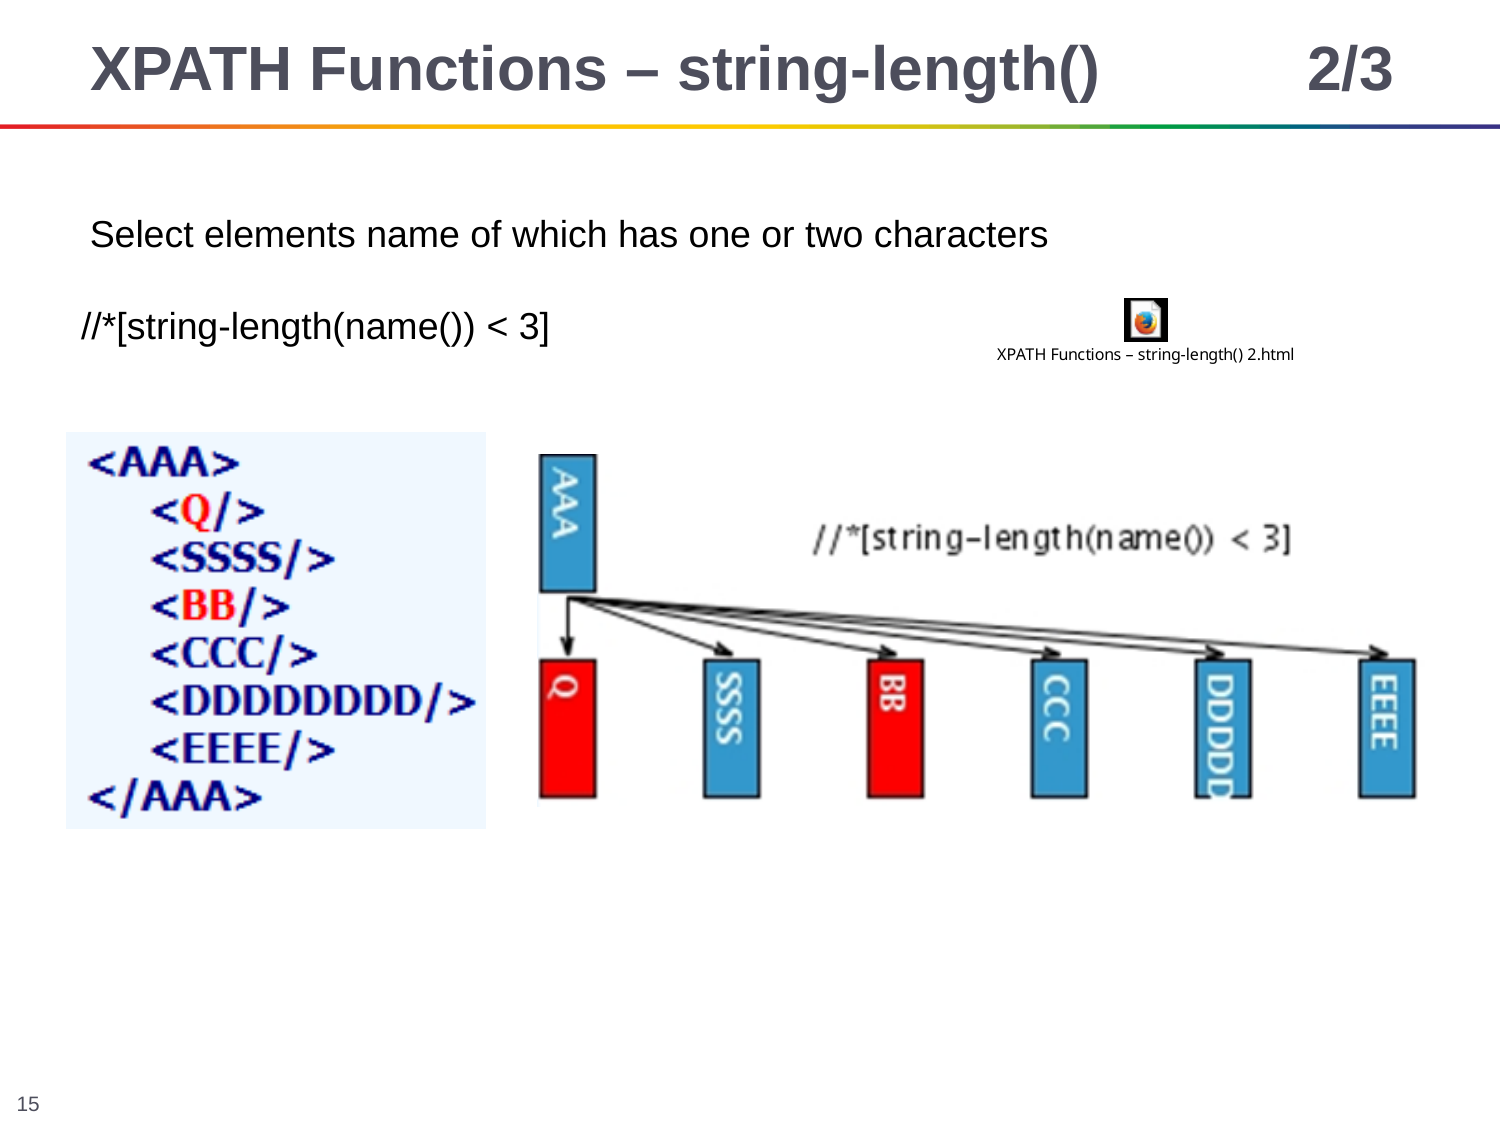

# XPATH Functions – string-length() 2/3
Select elements name of which has one or two characters
//*[string-length(name()) < 3]